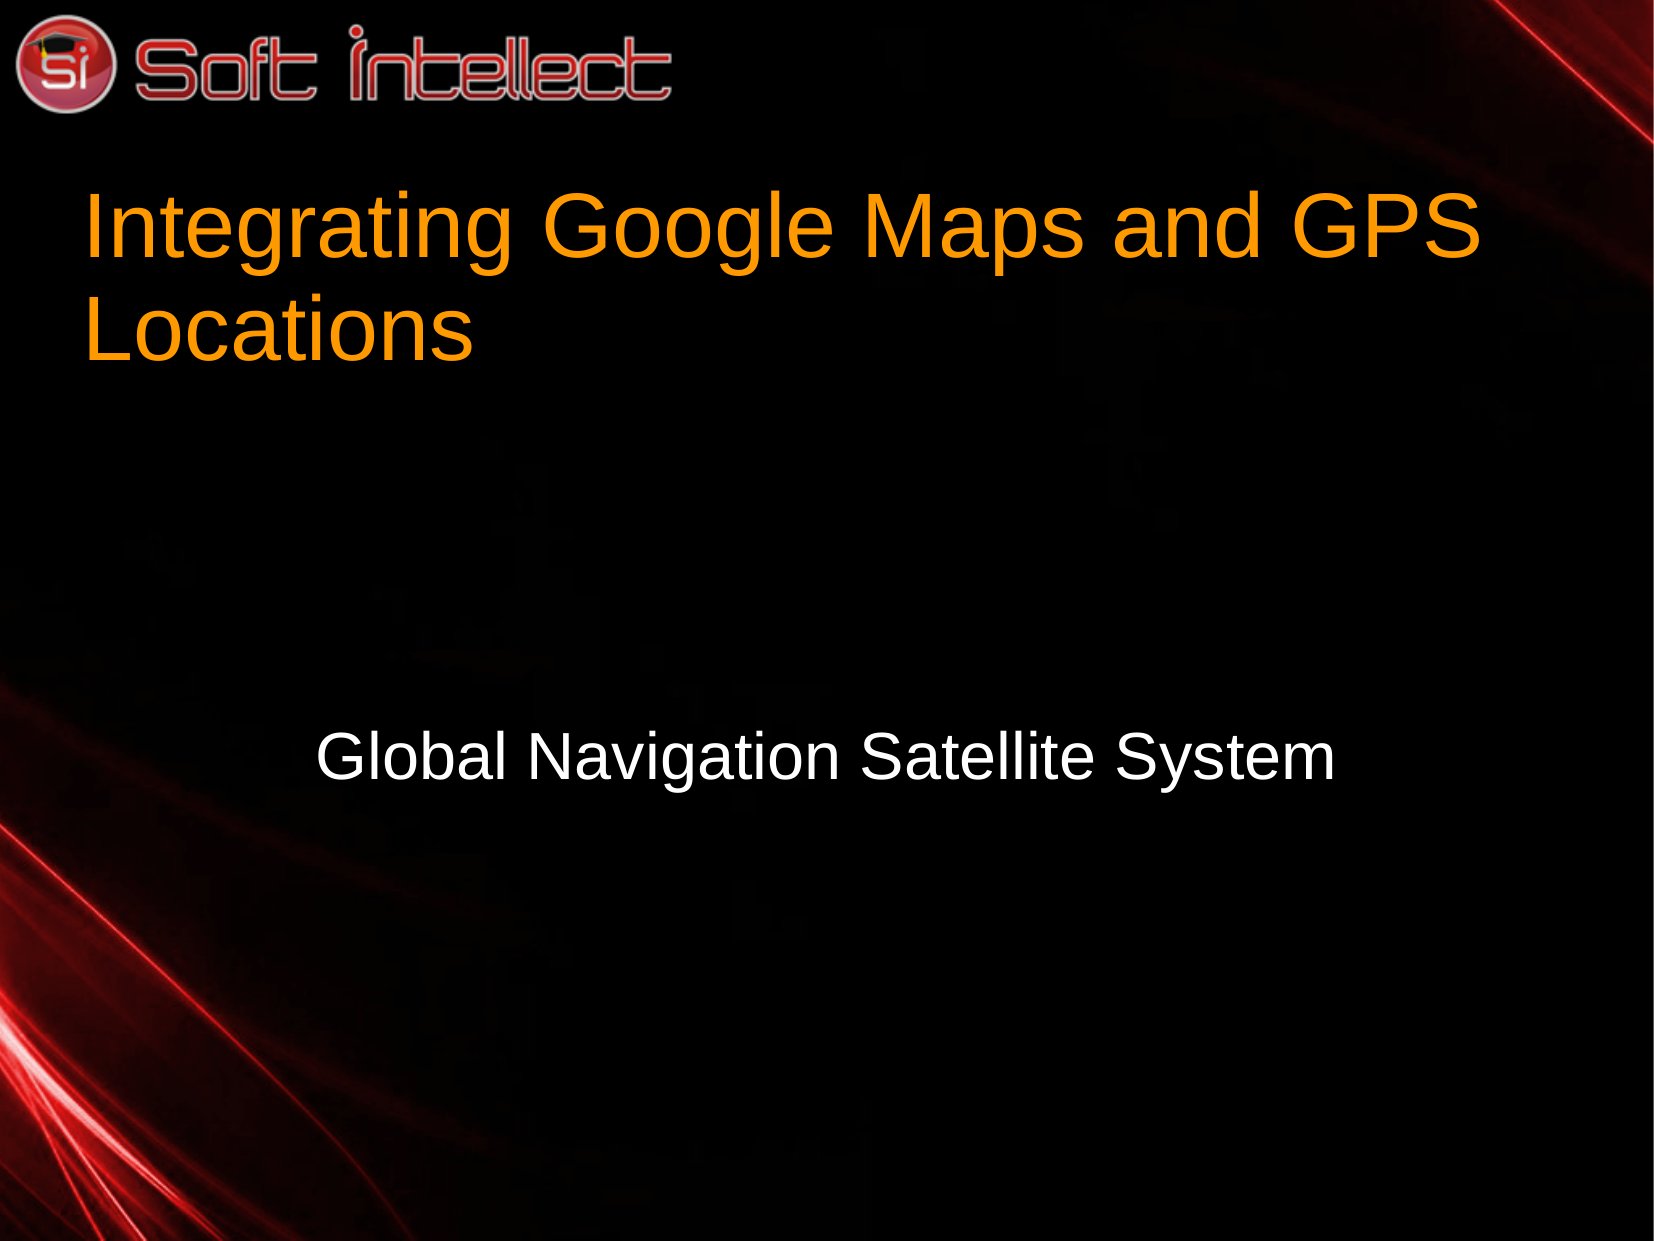

# Integrating Google Maps and GPS Locations
Global Navigation Satellite System